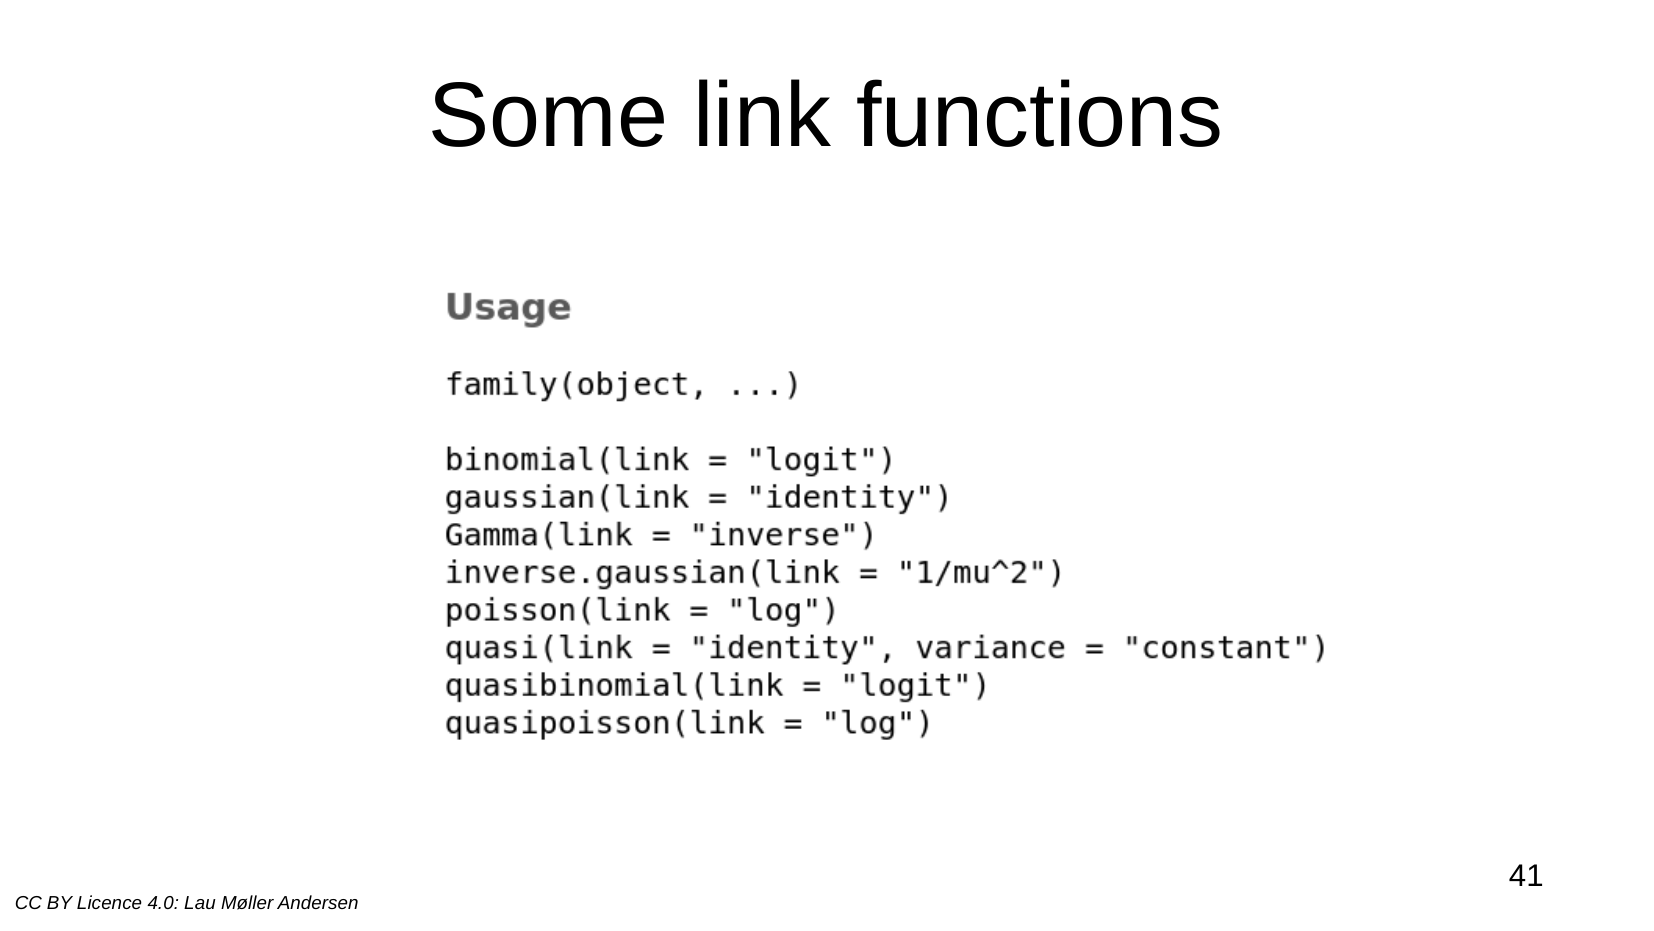

# Some link functions
CC BY Licence 4.0: Lau Møller Andersen